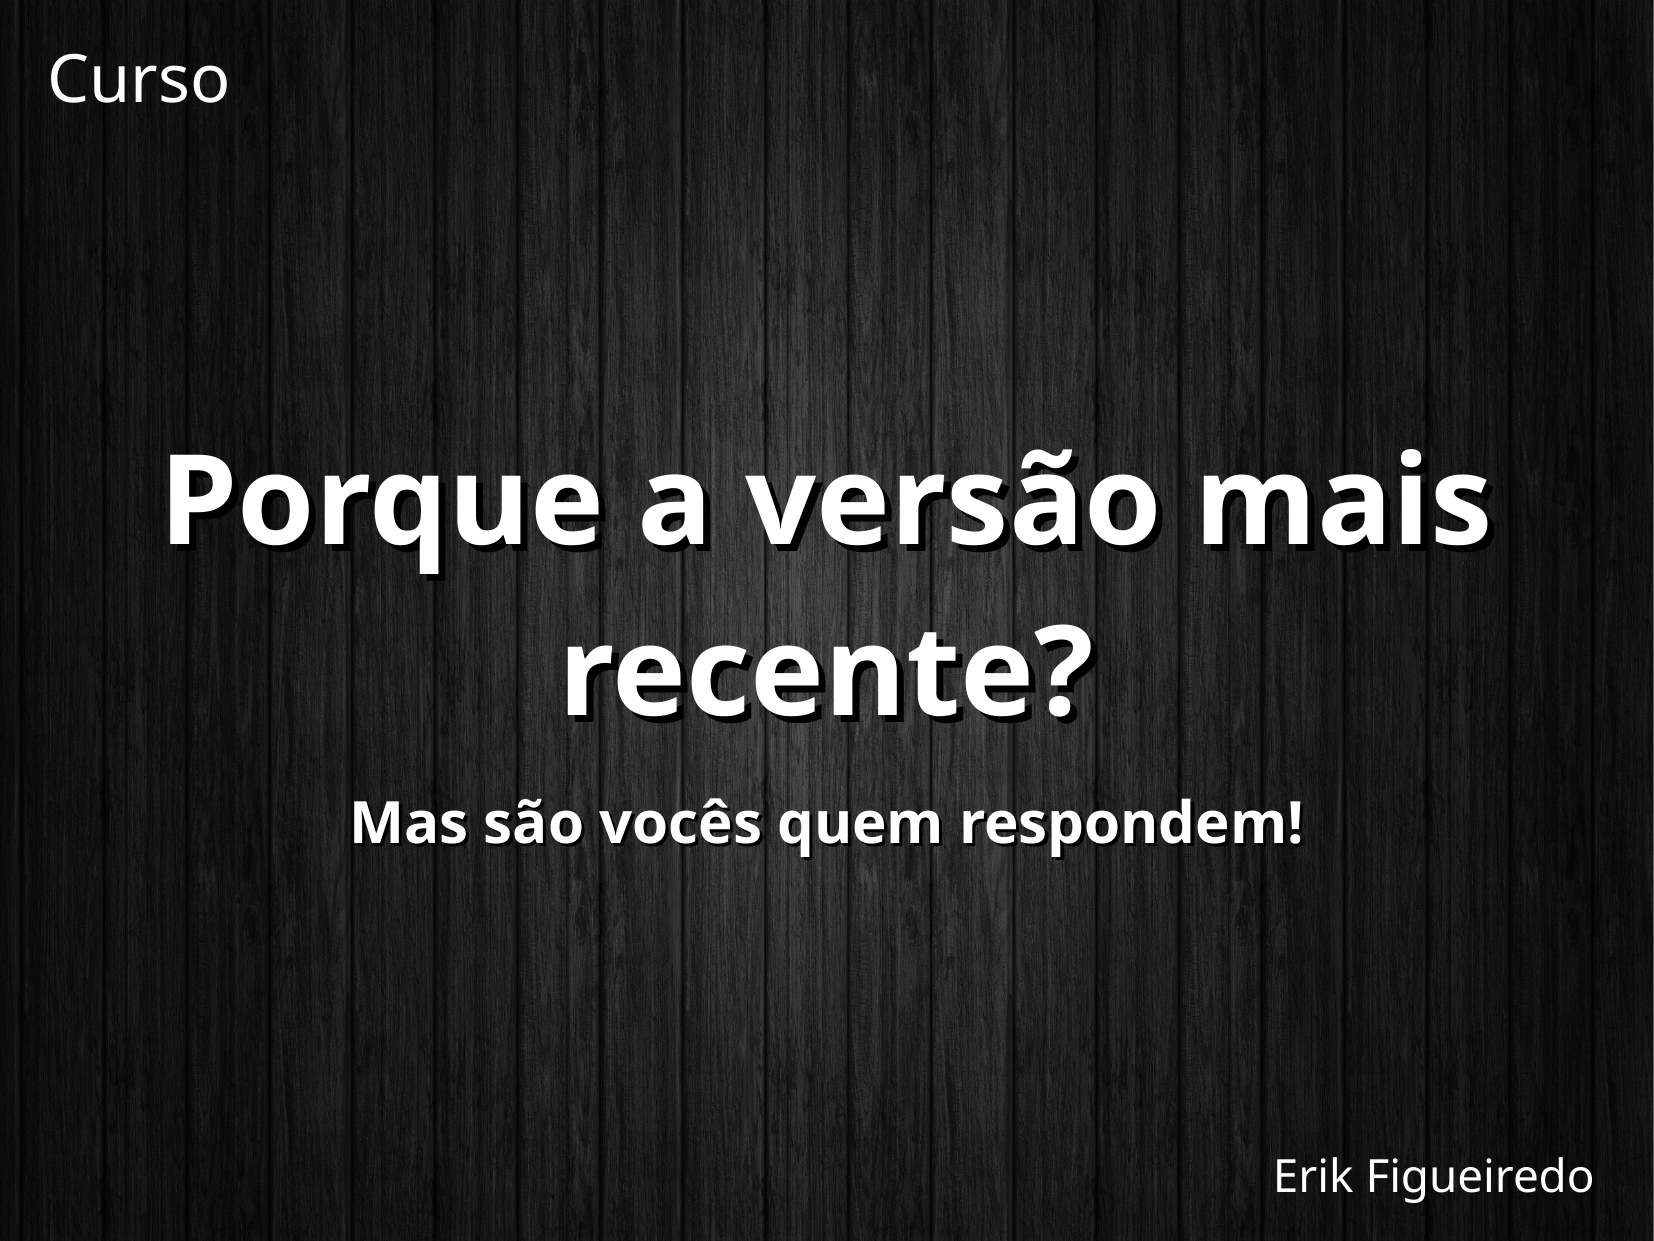

Curso
# Porque a versão mais recente?
Mas são vocês quem respondem!
Erik Figueiredo